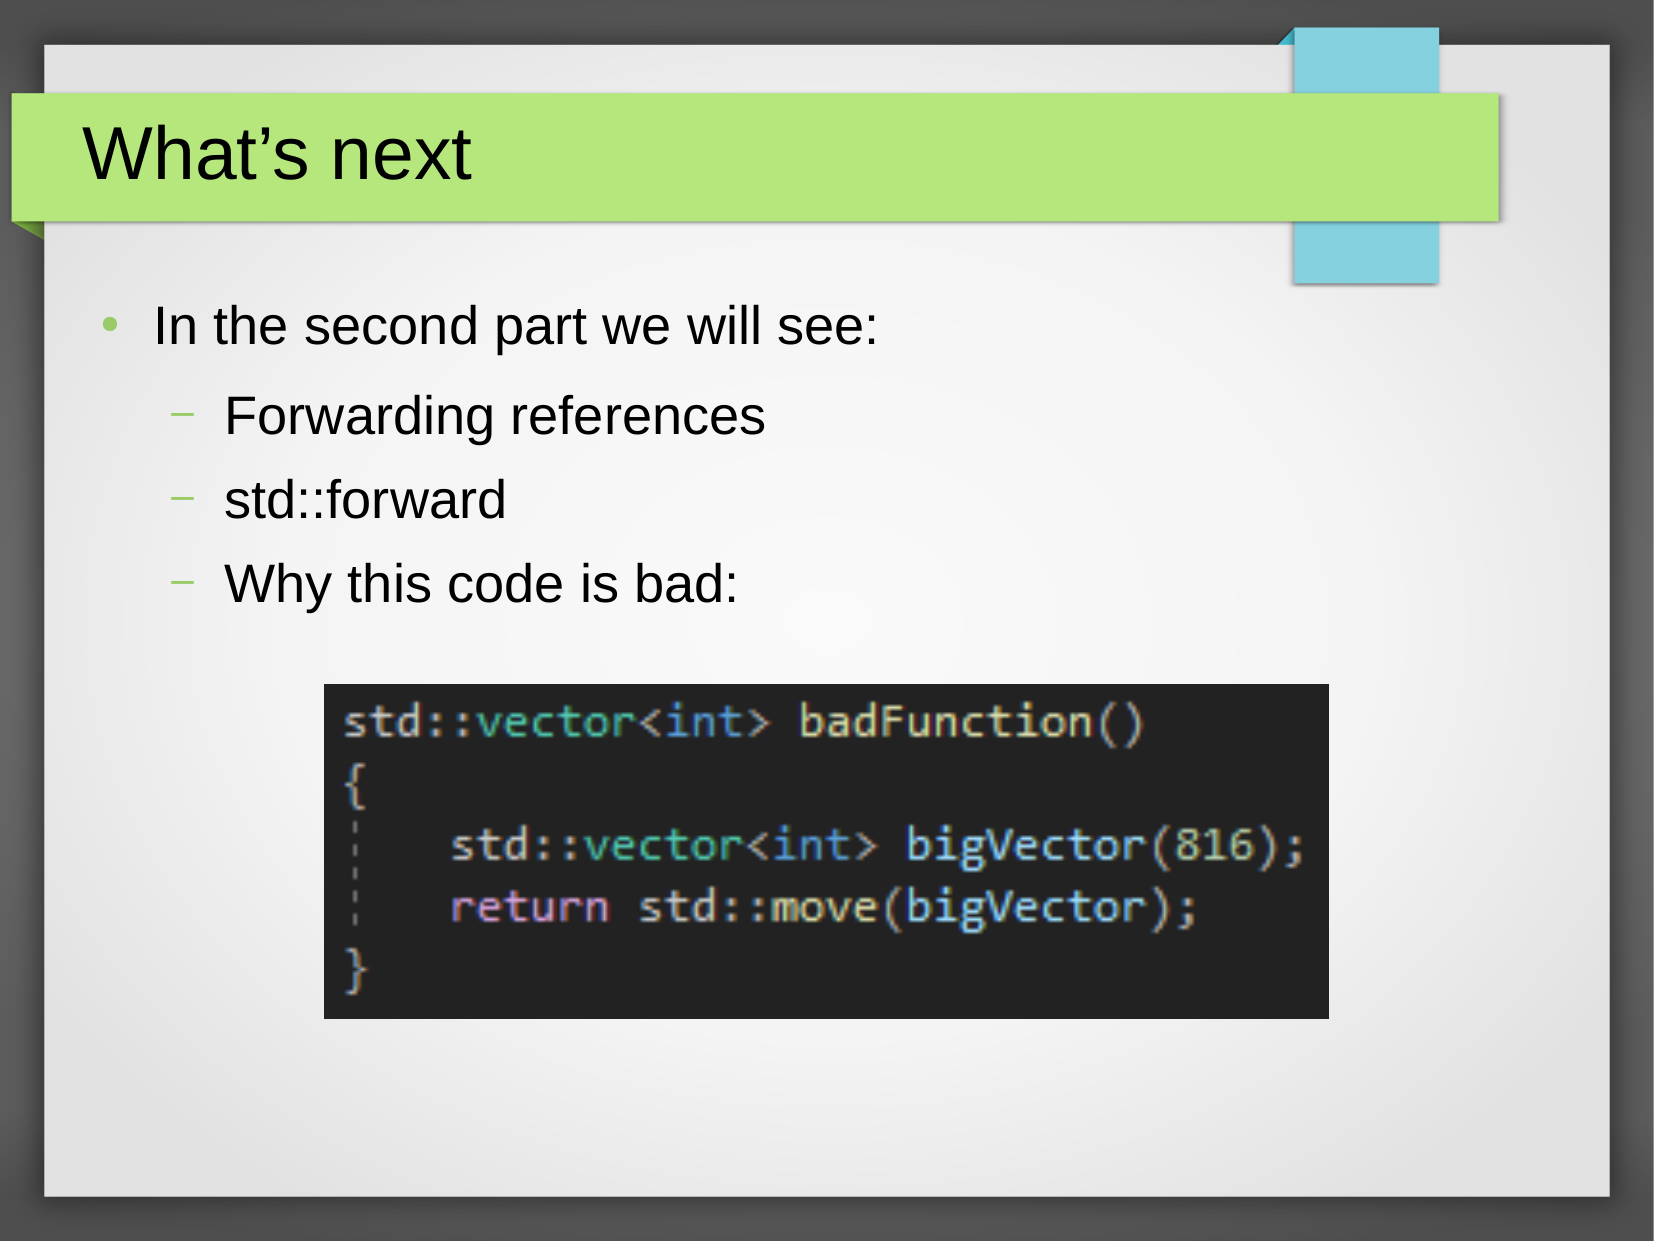

# What’s next
In the second part we will see:
Forwarding references
std::forward
Why this code is bad: